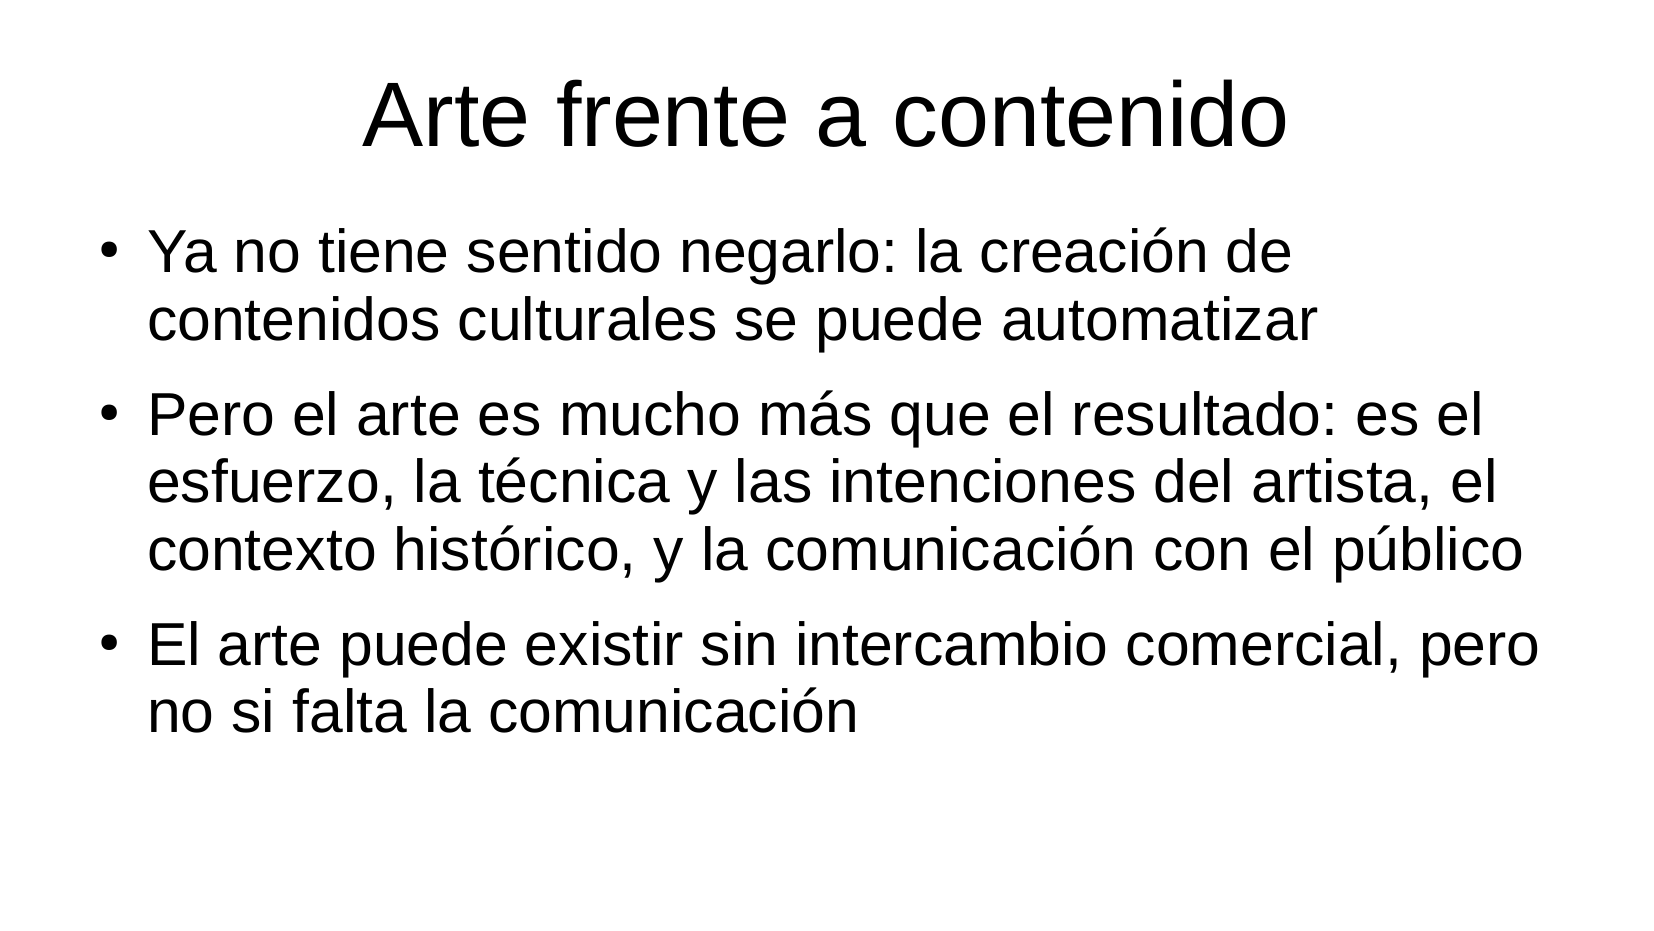

# Arte frente a contenido
Ya no tiene sentido negarlo: la creación de contenidos culturales se puede automatizar
Pero el arte es mucho más que el resultado: es el esfuerzo, la técnica y las intenciones del artista, el contexto histórico, y la comunicación con el público
El arte puede existir sin intercambio comercial, pero no si falta la comunicación